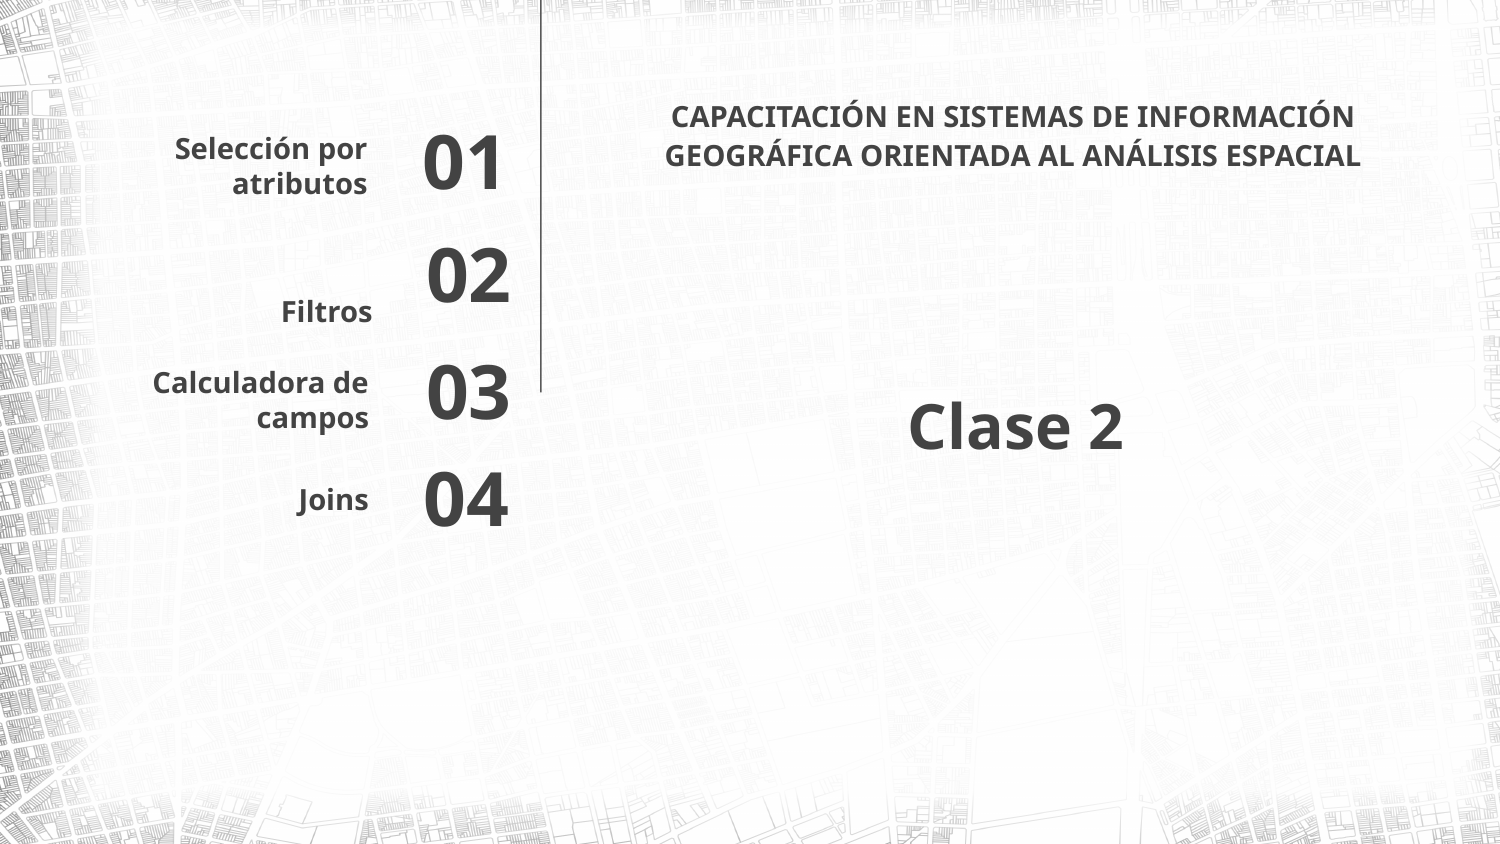

CAPACITACIÓN EN SISTEMAS DE INFORMACIÓN GEOGRÁFICA ORIENTADA AL ANÁLISIS ESPACIAL
01
Selección por atributos
02
Filtros
03
Clase 2
Calculadora de campos
Joins
04